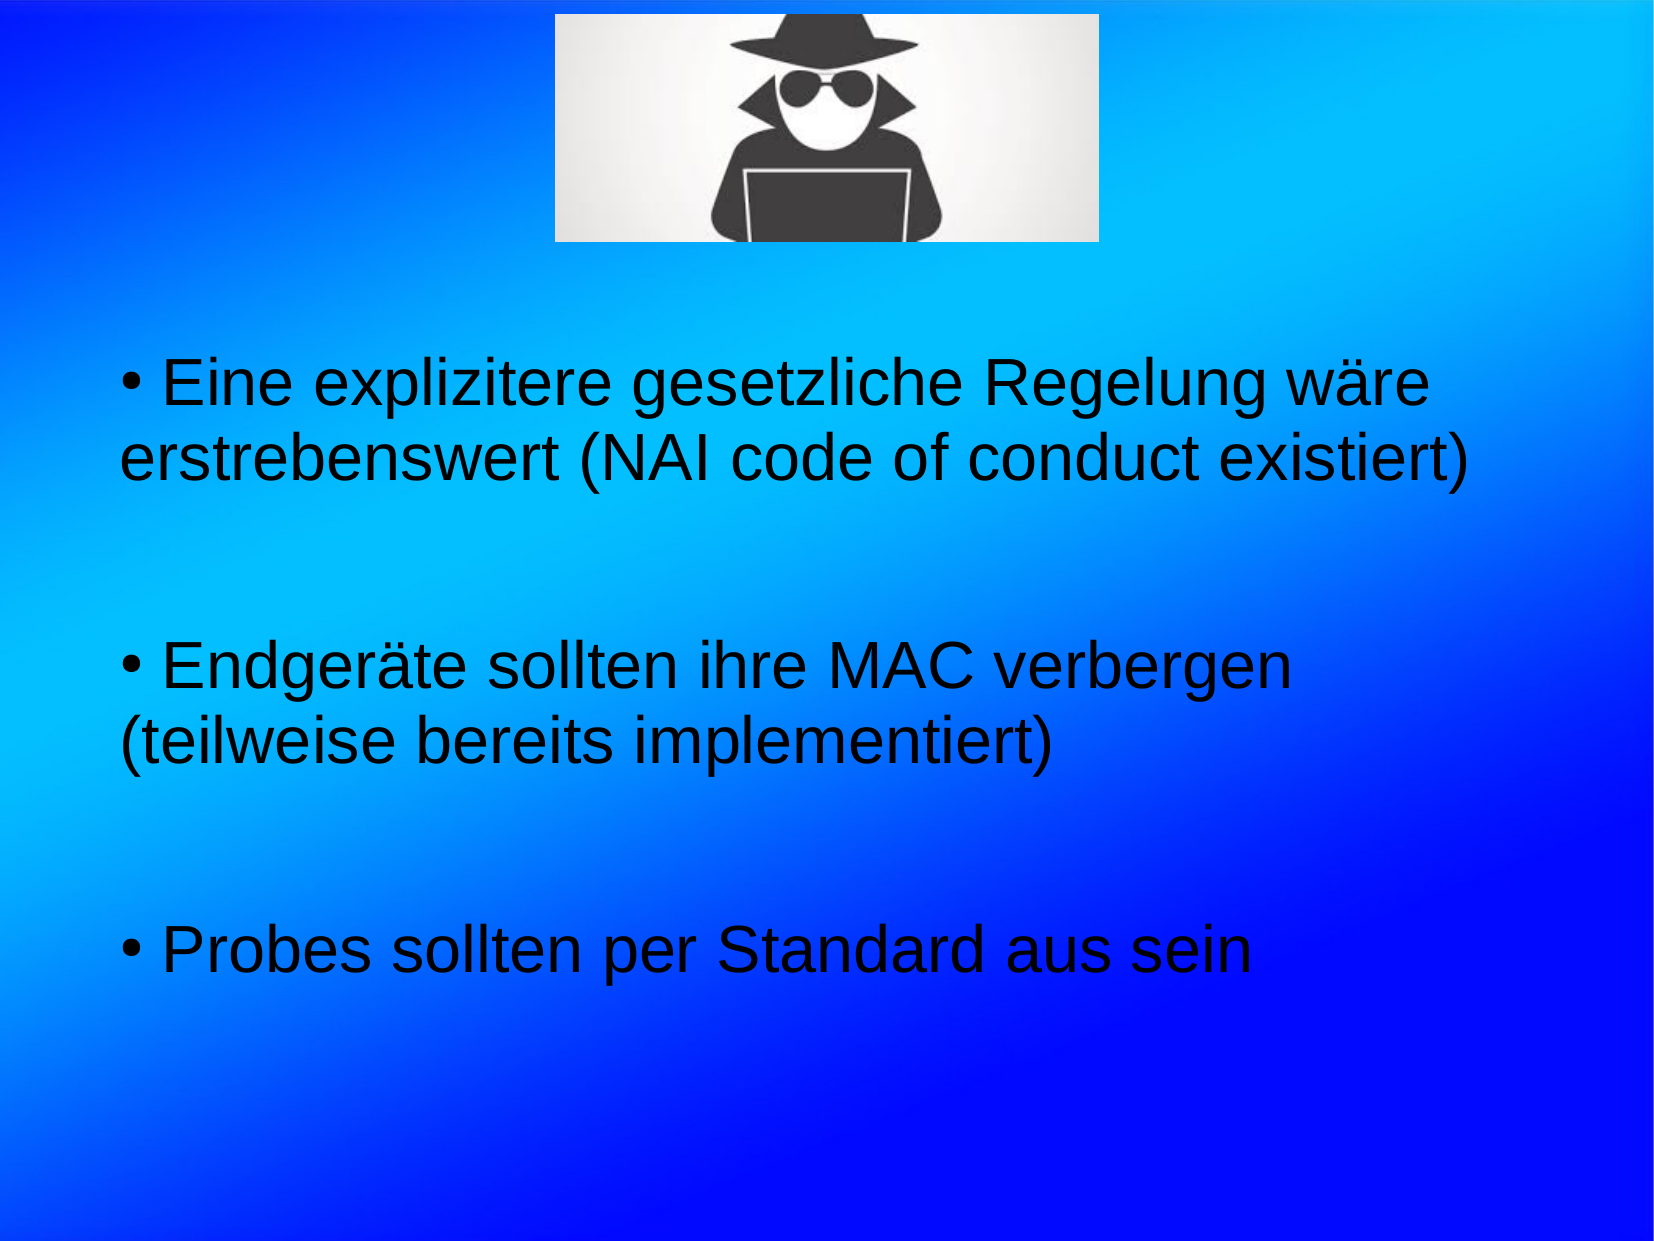

# :
 Eine explizitere gesetzliche Regelung wäre erstrebenswert (NAI code of conduct existiert)
 Endgeräte sollten ihre MAC verbergen (teilweise bereits implementiert)
 Probes sollten per Standard aus sein